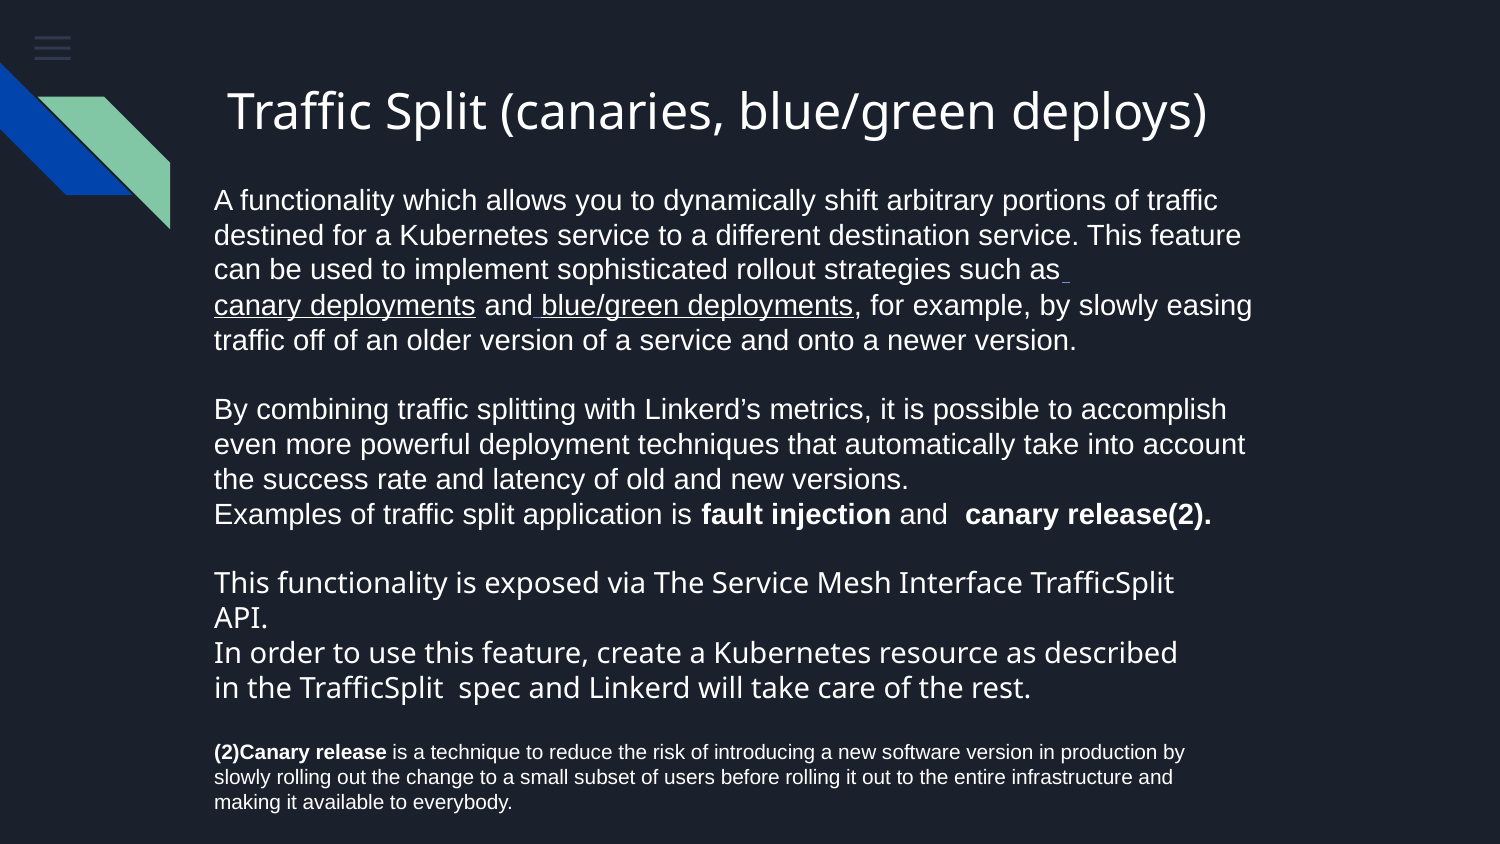

# Traffic Split (canaries, blue/green deploys)
A functionality which allows you to dynamically shift arbitrary portions of traffic destined for a Kubernetes service to a different destination service. This feature can be used to implement sophisticated rollout strategies such as canary deployments and blue/green deployments, for example, by slowly easing traffic off of an older version of a service and onto a newer version.
By combining traffic splitting with Linkerd’s metrics, it is possible to accomplish even more powerful deployment techniques that automatically take into account the success rate and latency of old and new versions.
Examples of traffic split application is fault injection and canary release(2).
This functionality is exposed via The Service Mesh Interface TrafficSplit API.
In order to use this feature, create a Kubernetes resource as described in the TrafficSplit spec and Linkerd will take care of the rest.
(2)Canary release is a technique to reduce the risk of introducing a new software version in production by slowly rolling out the change to a small subset of users before rolling it out to the entire infrastructure and making it available to everybody.